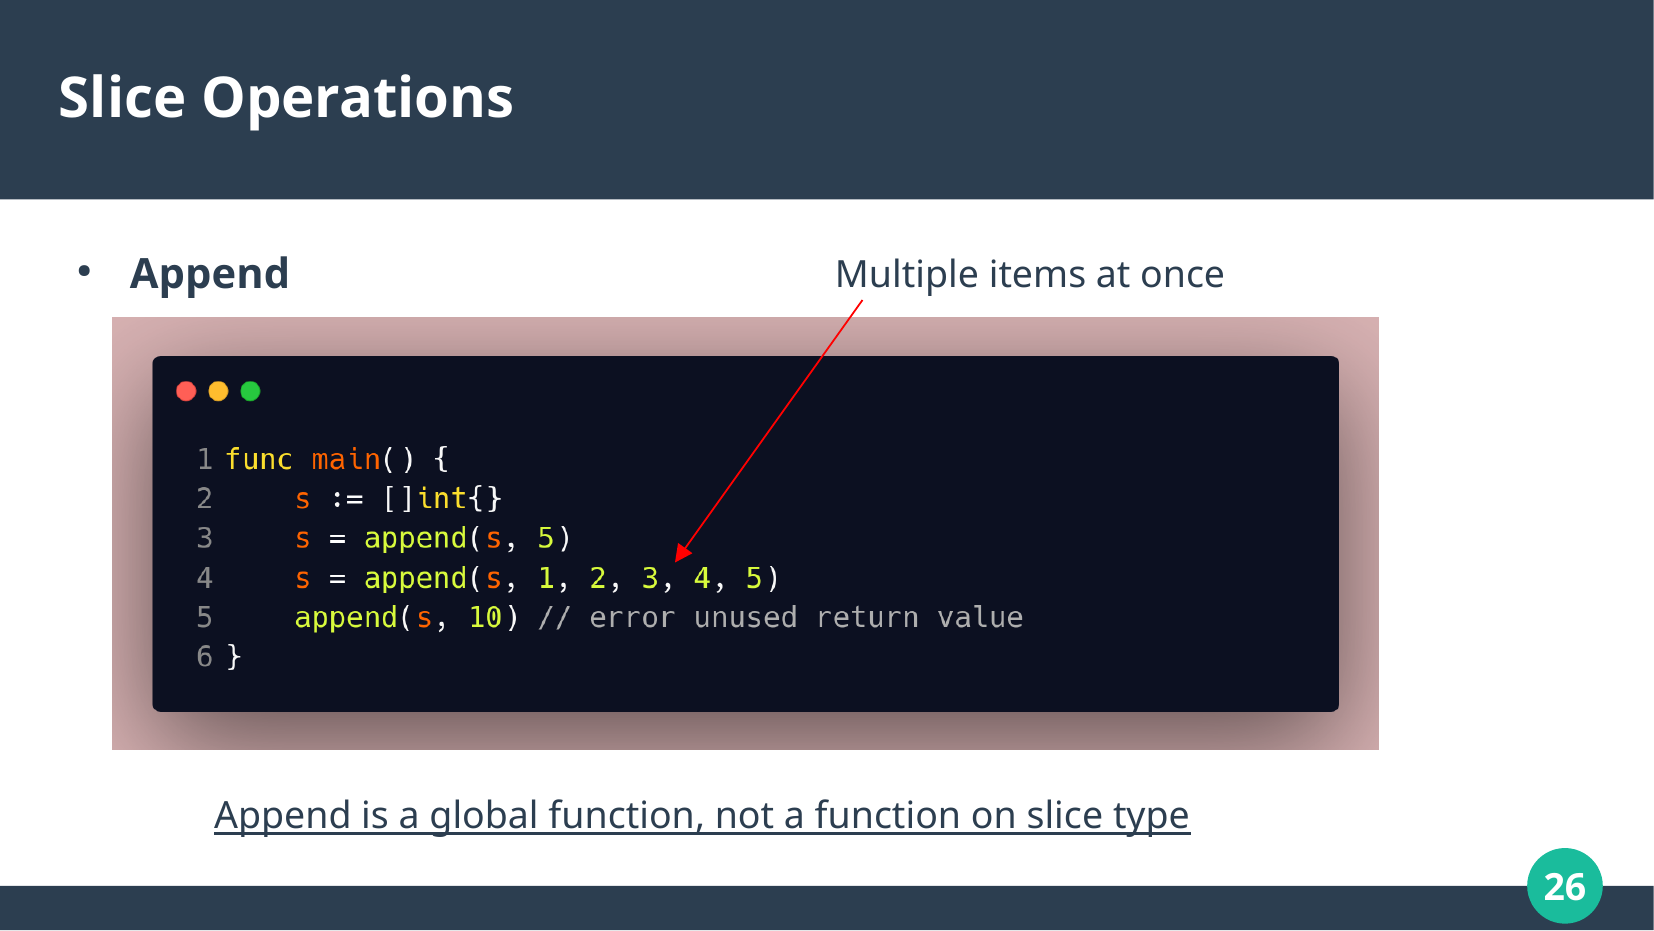

# Slice Operations
Multiple items at once
Append
Append is a global function, not a function on slice type